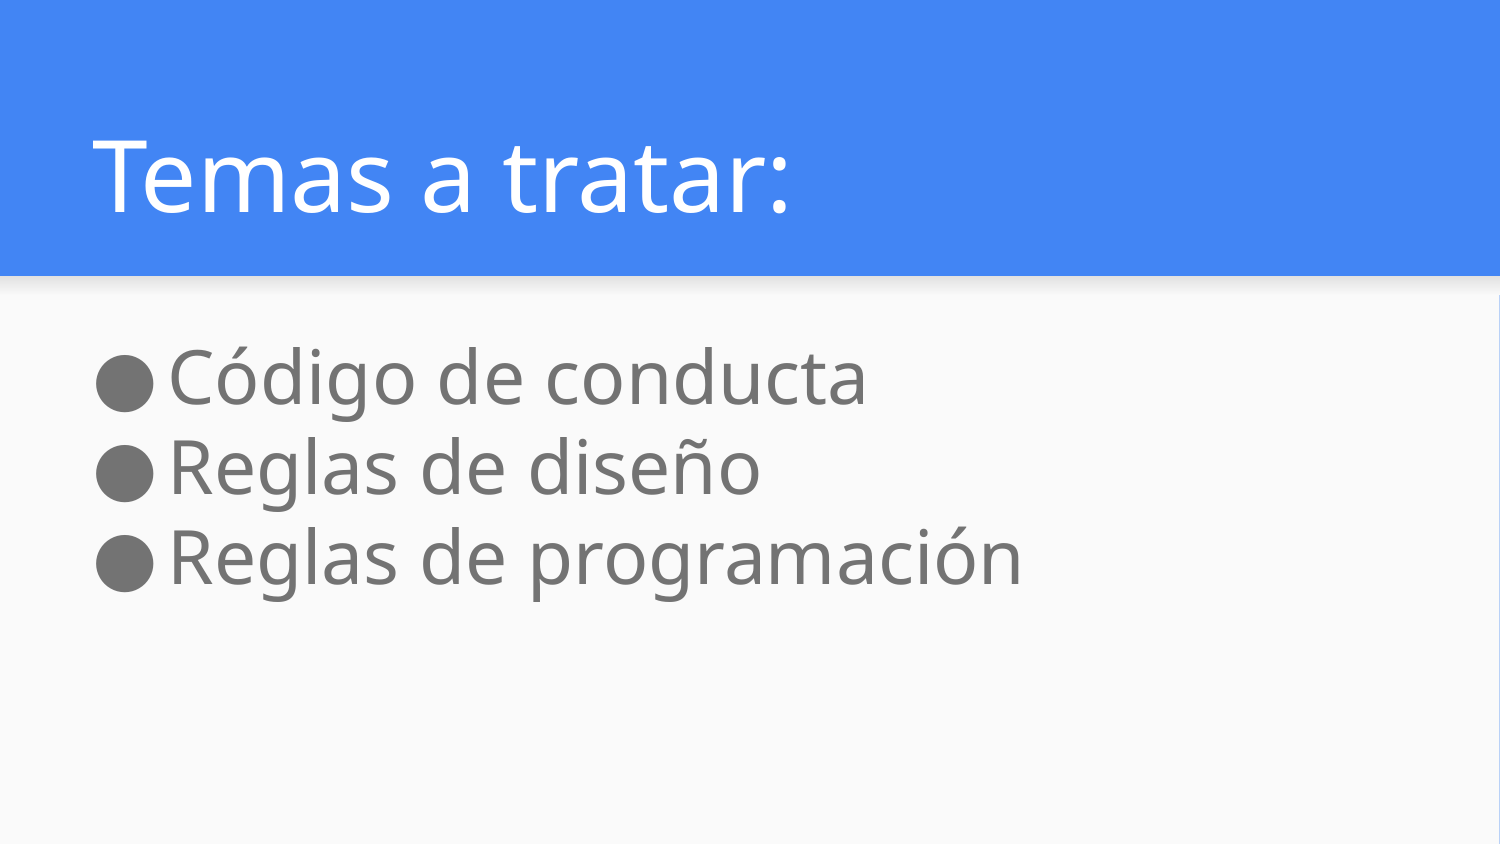

# Temas a tratar:
Código de conducta
Reglas de diseño
Reglas de programación